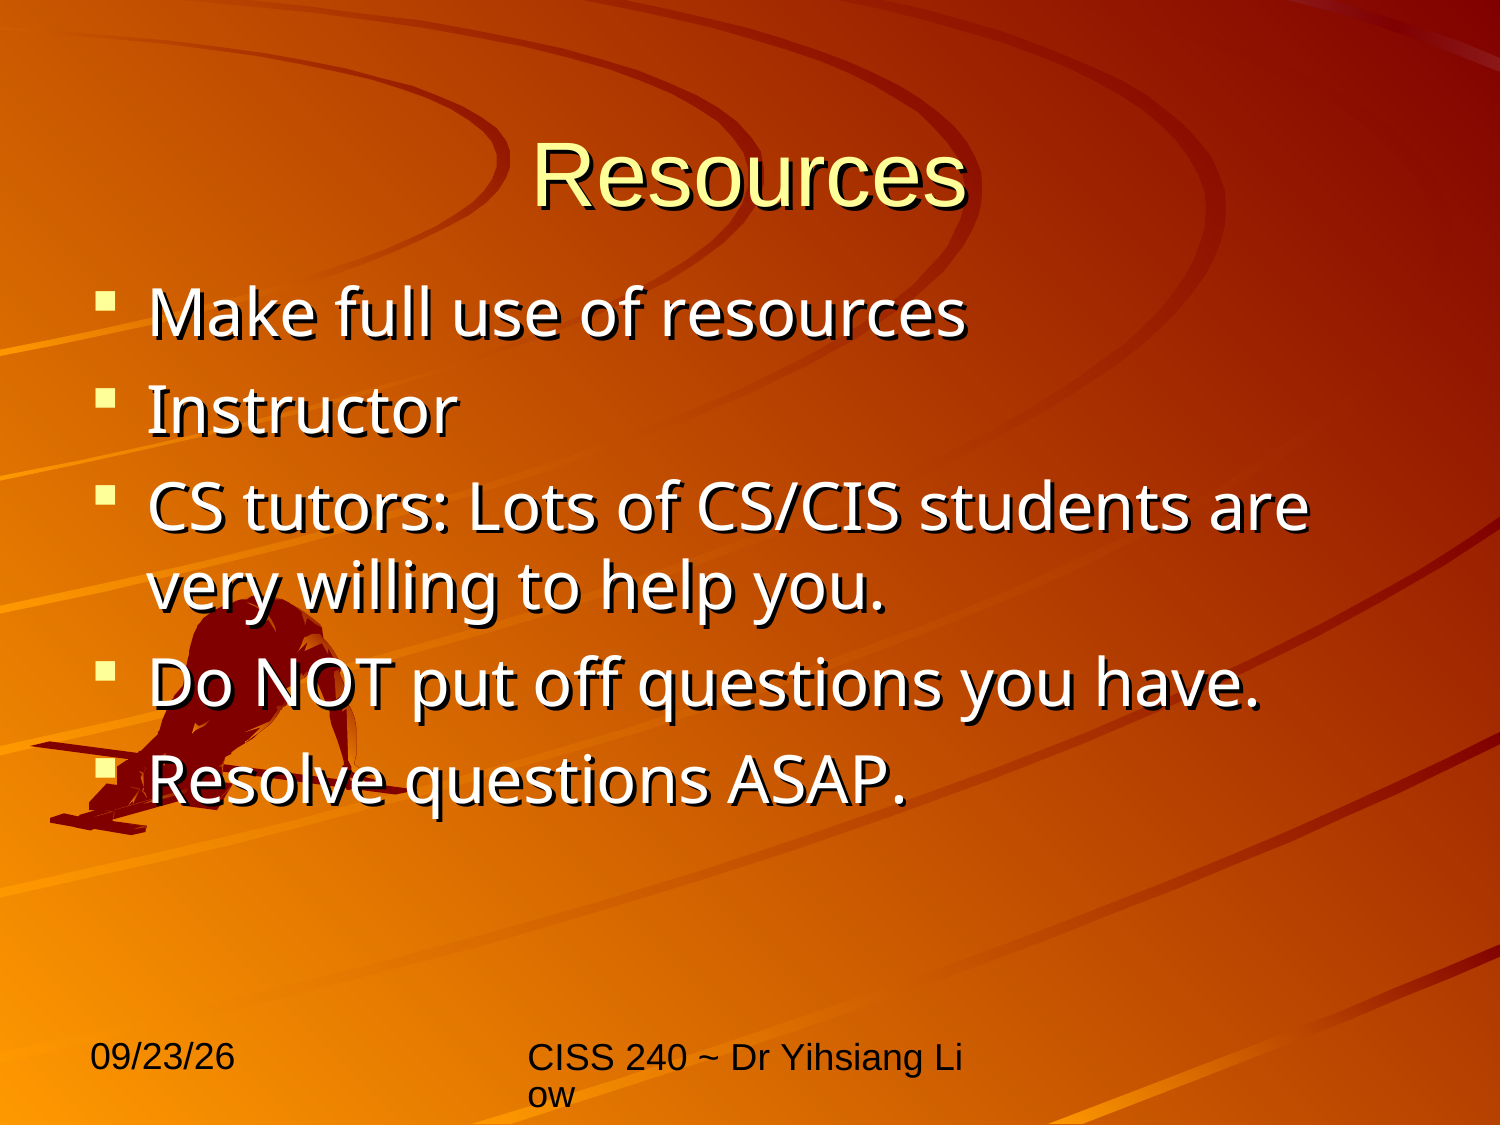

# Resources
Make full use of resources
Instructor
CS tutors: Lots of CS/CIS students are very willing to help you.
Do NOT put off questions you have.
Resolve questions ASAP.
CISS 240 ~ Dr Yihsiang Liow